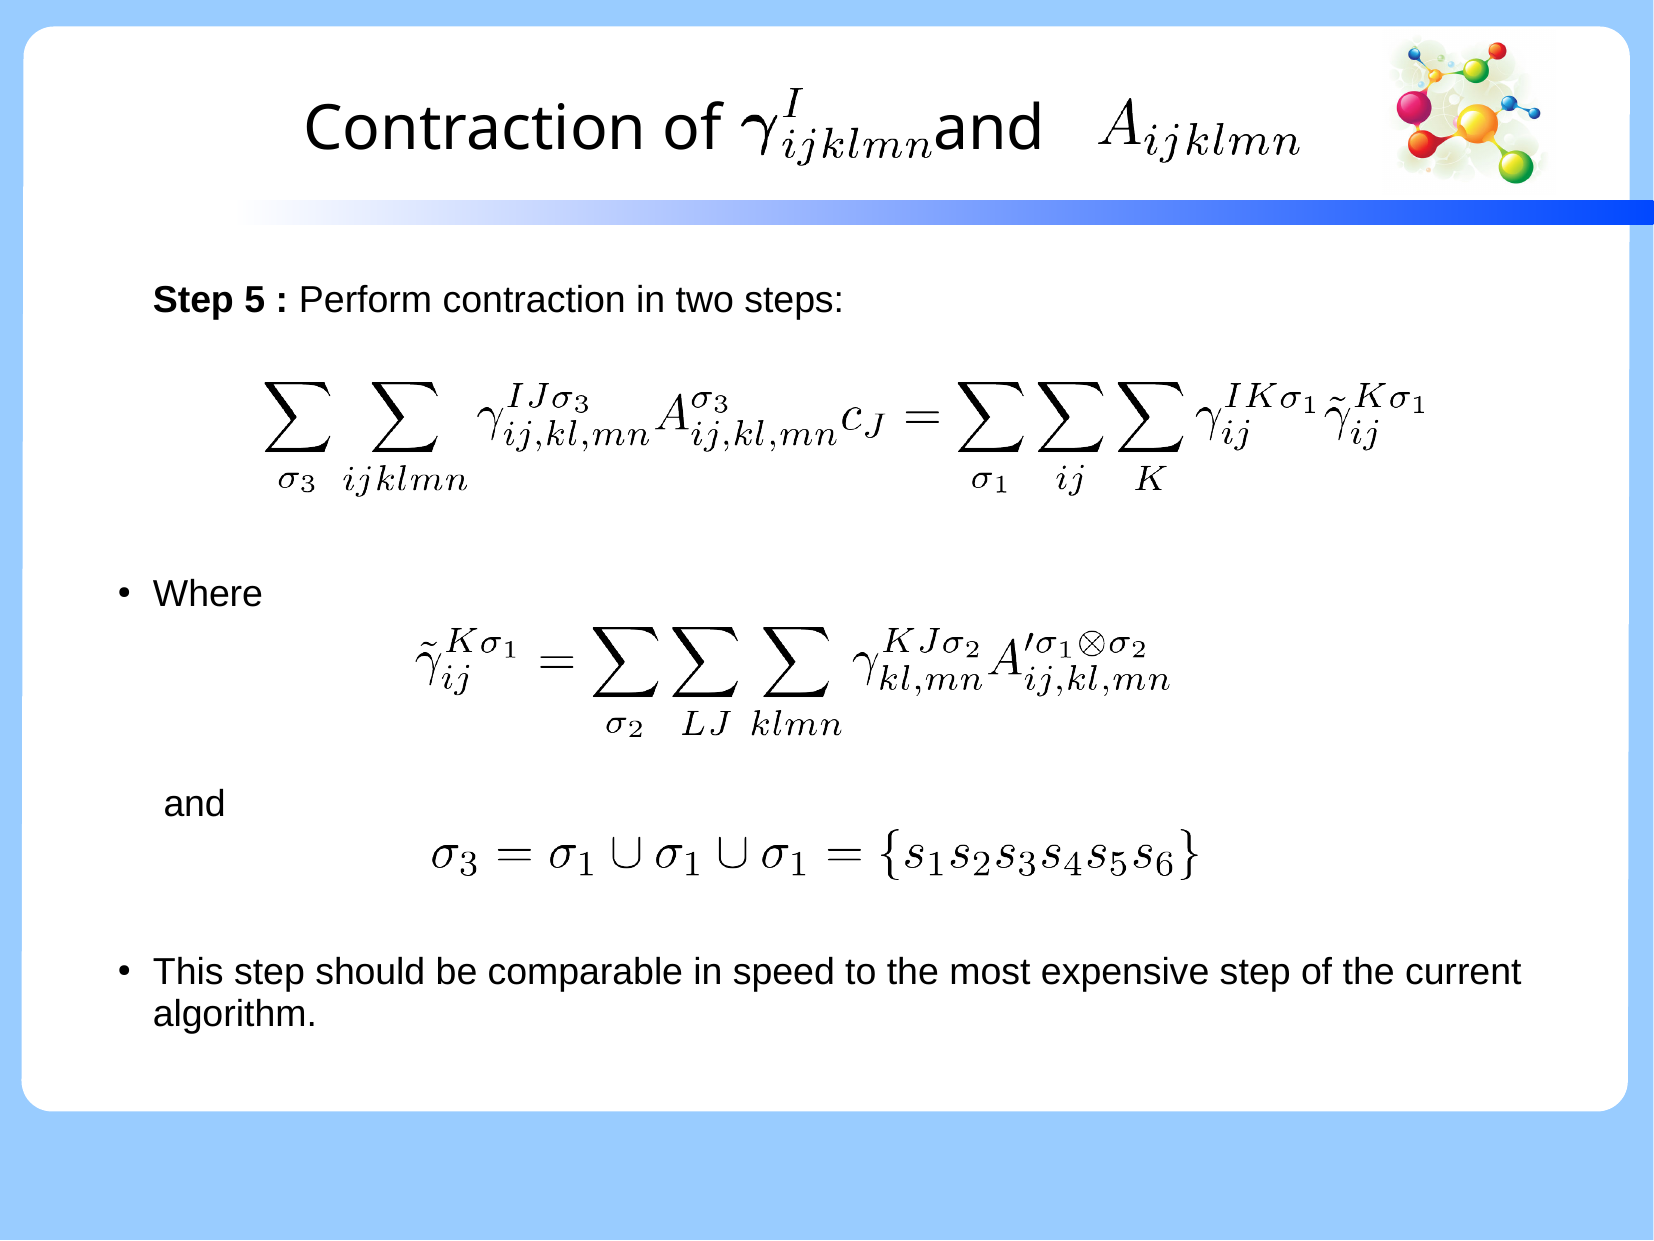

# Contraction of and
Step 5 : Perform contraction in two steps:
Where
 and
This step should be comparable in speed to the most expensive step of the current algorithm.